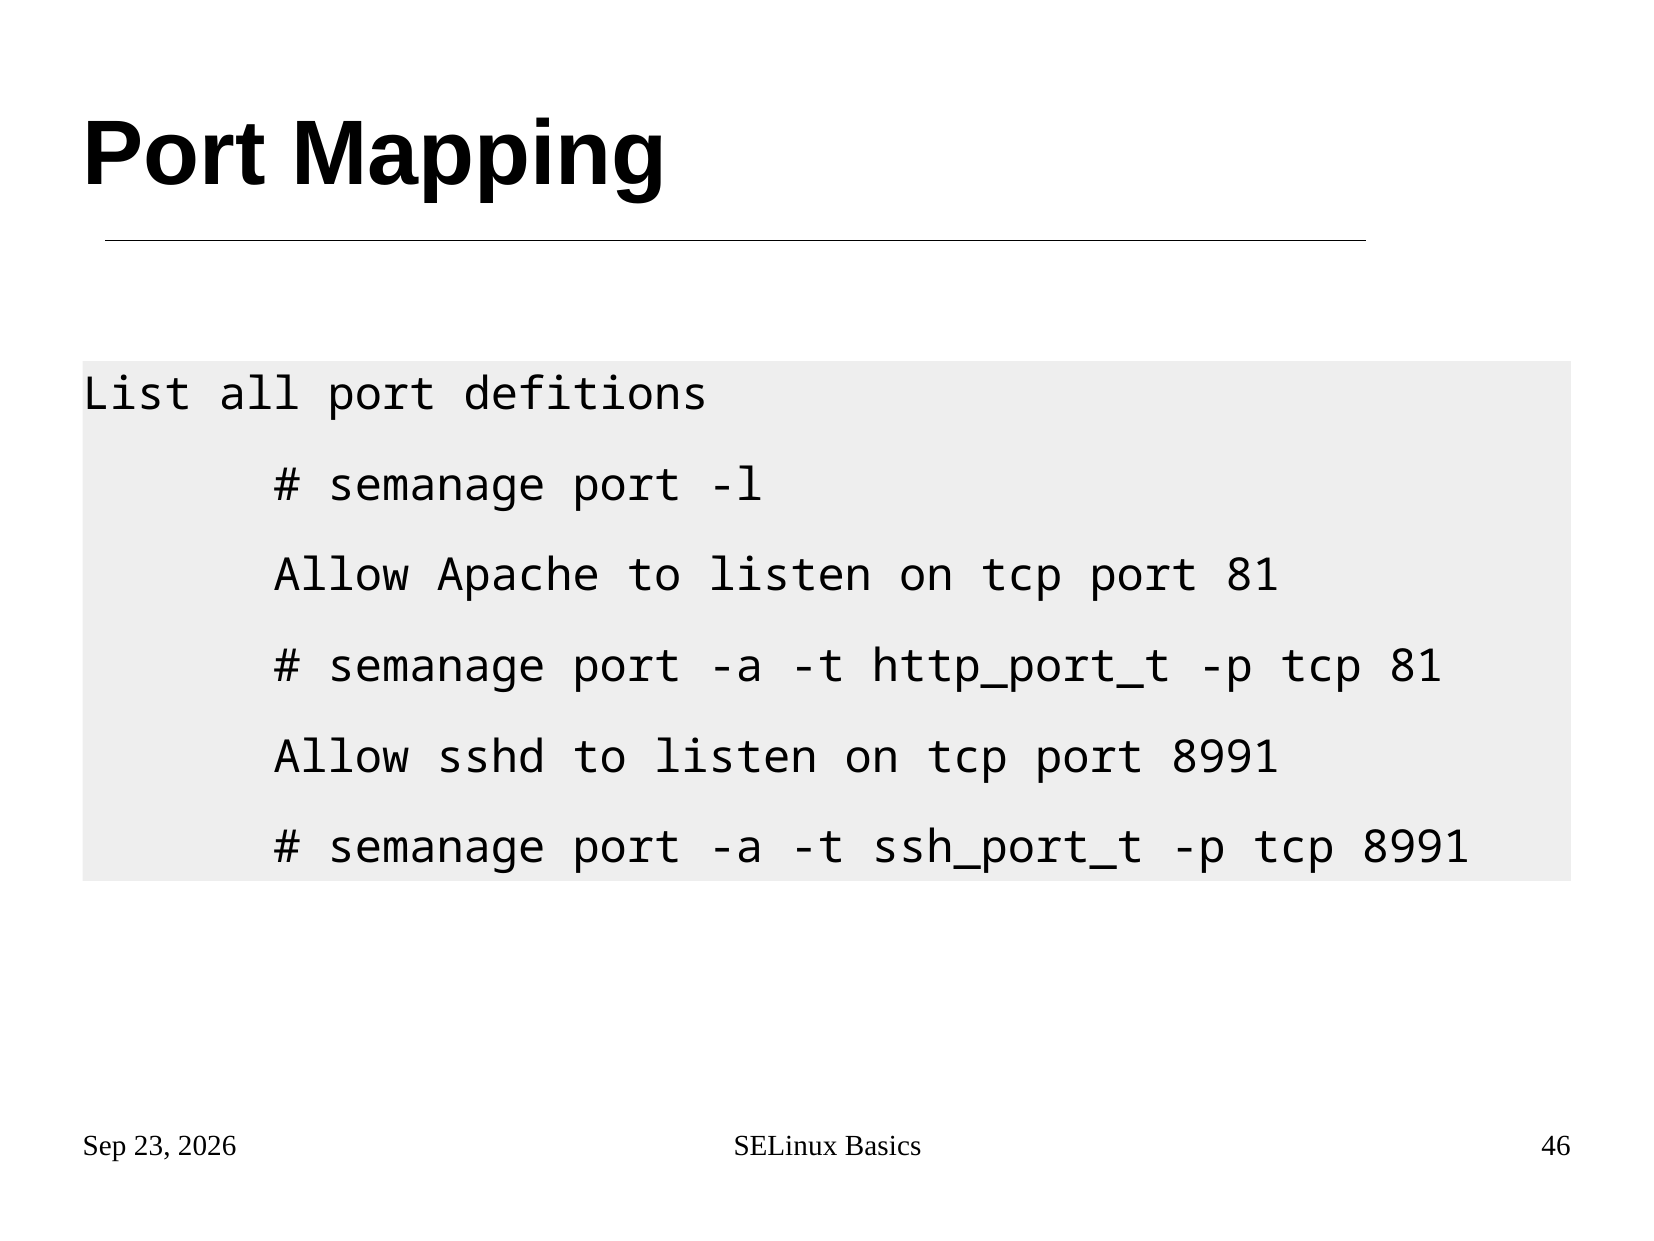

# Port Mapping
List all port defitions
 # semanage port -l
 Allow Apache to listen on tcp port 81
 # semanage port -a -t http_port_t -p tcp 81
 Allow sshd to listen on tcp port 8991
 # semanage port -a -t ssh_port_t -p tcp 8991
SELinux Basics
46